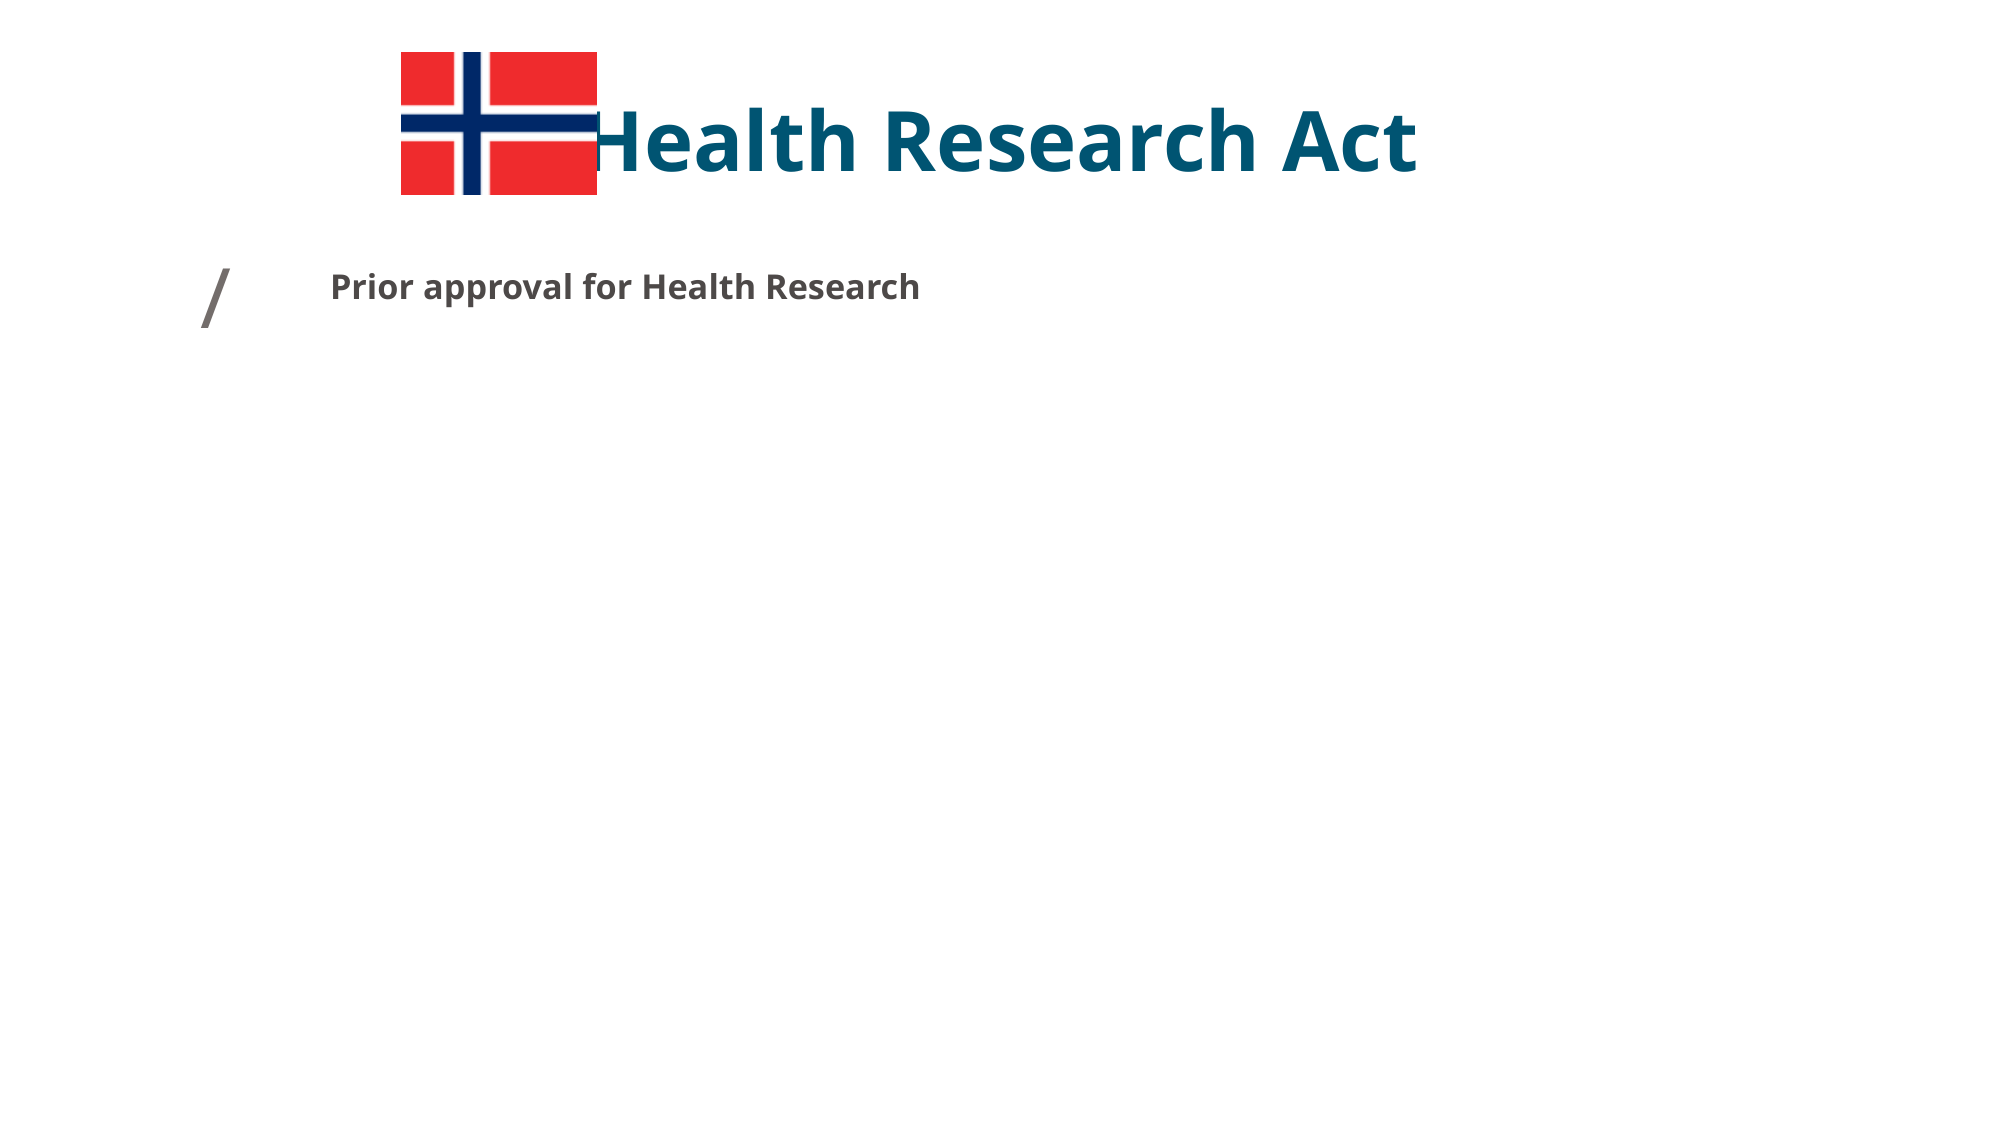

# Health Research Act
/
Prior approval for Health Research
Consent from participants
Data access rights for participants
Biobank regulations
Maximum data storage time for non archived data
(default: 5yrs after end of project – exemptions: approval)
Regional Committees for Medical and Health Research Ethics (REC)
...
-
4

r
}
https://lovdata.no/dokument/LTI/lov/2008-06-20-44